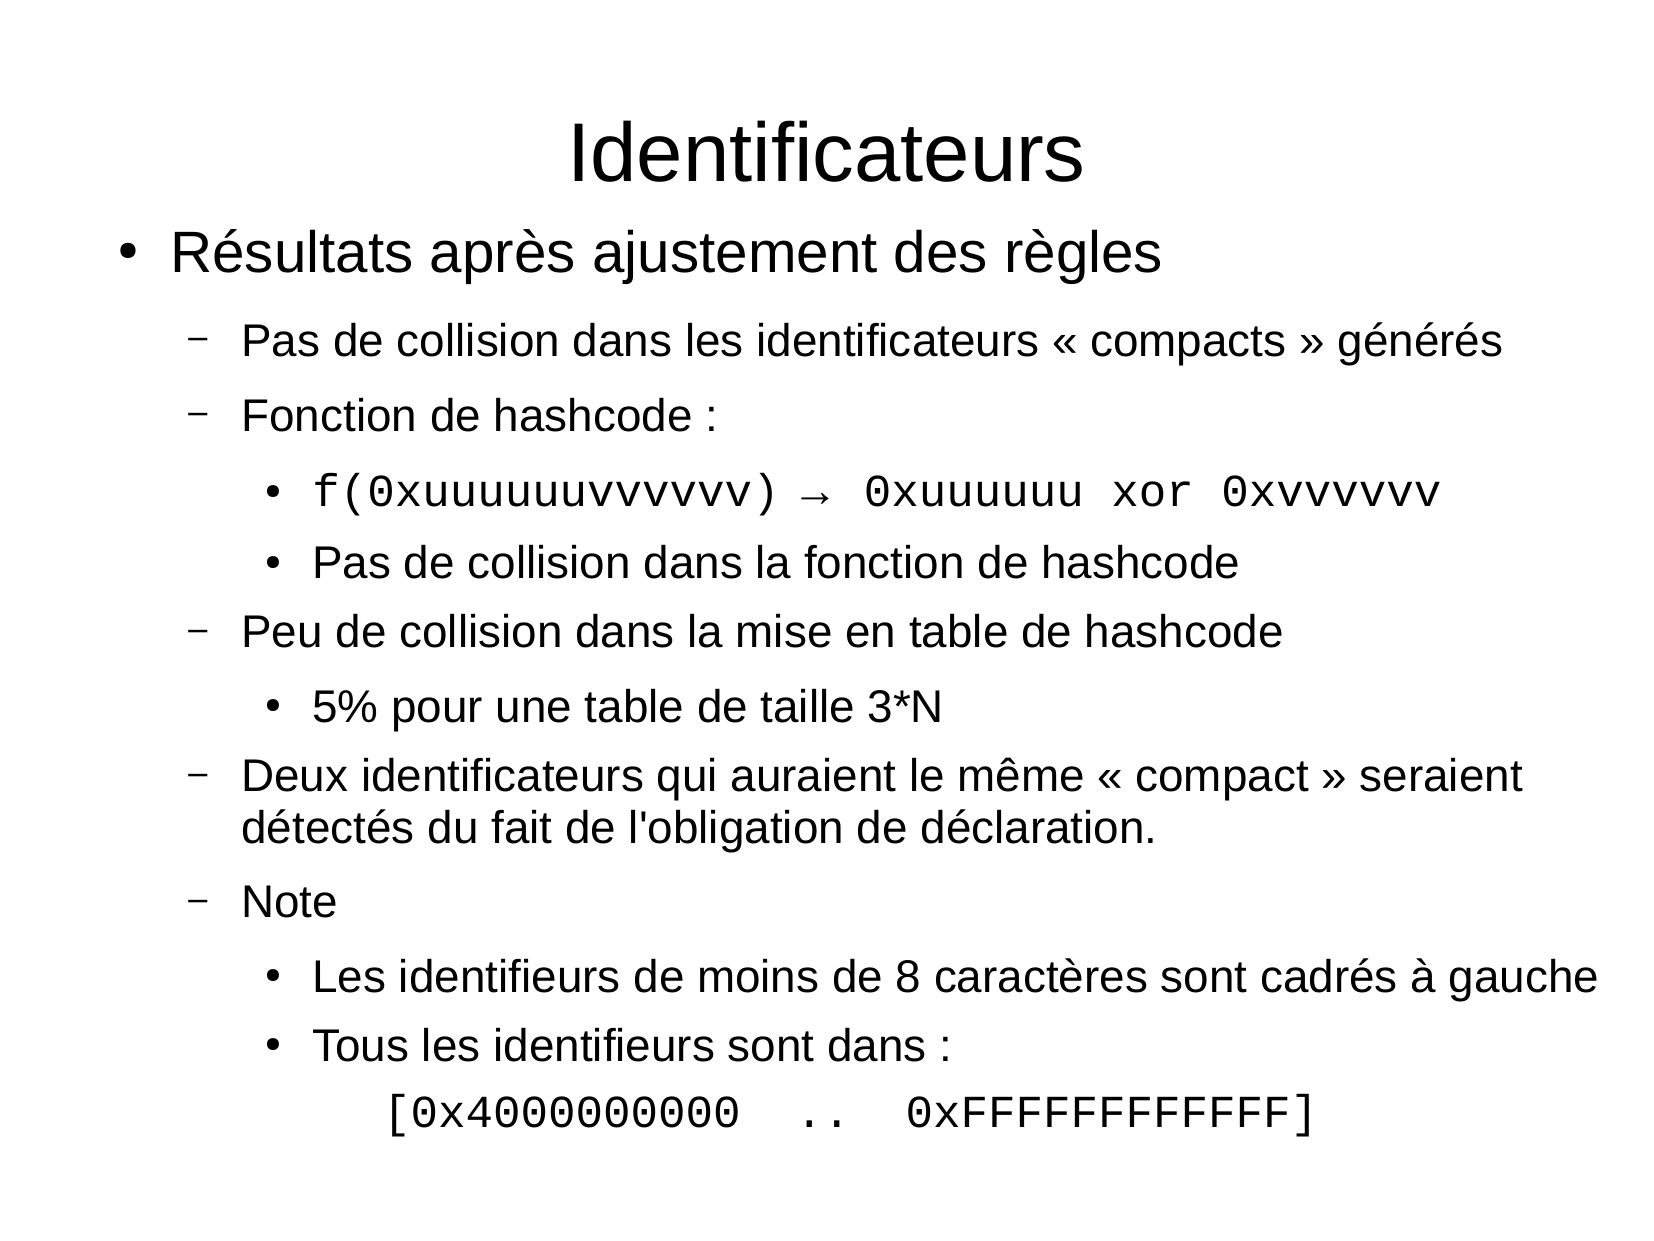

# Identificateurs
Résultats après ajustement des règles
Pas de collision dans les identificateurs « compacts » générés
Fonction de hashcode :
f(0xuuuuuuvvvvvv) → 0xuuuuuu xor 0xvvvvvv
Pas de collision dans la fonction de hashcode
Peu de collision dans la mise en table de hashcode
5% pour une table de taille 3*N
Deux identificateurs qui auraient le même « compact » seraient détectés du fait de l'obligation de déclaration.
Note
Les identifieurs de moins de 8 caractères sont cadrés à gauche
Tous les identifieurs sont dans :
[0x4000000000 .. 0xFFFFFFFFFFFF]